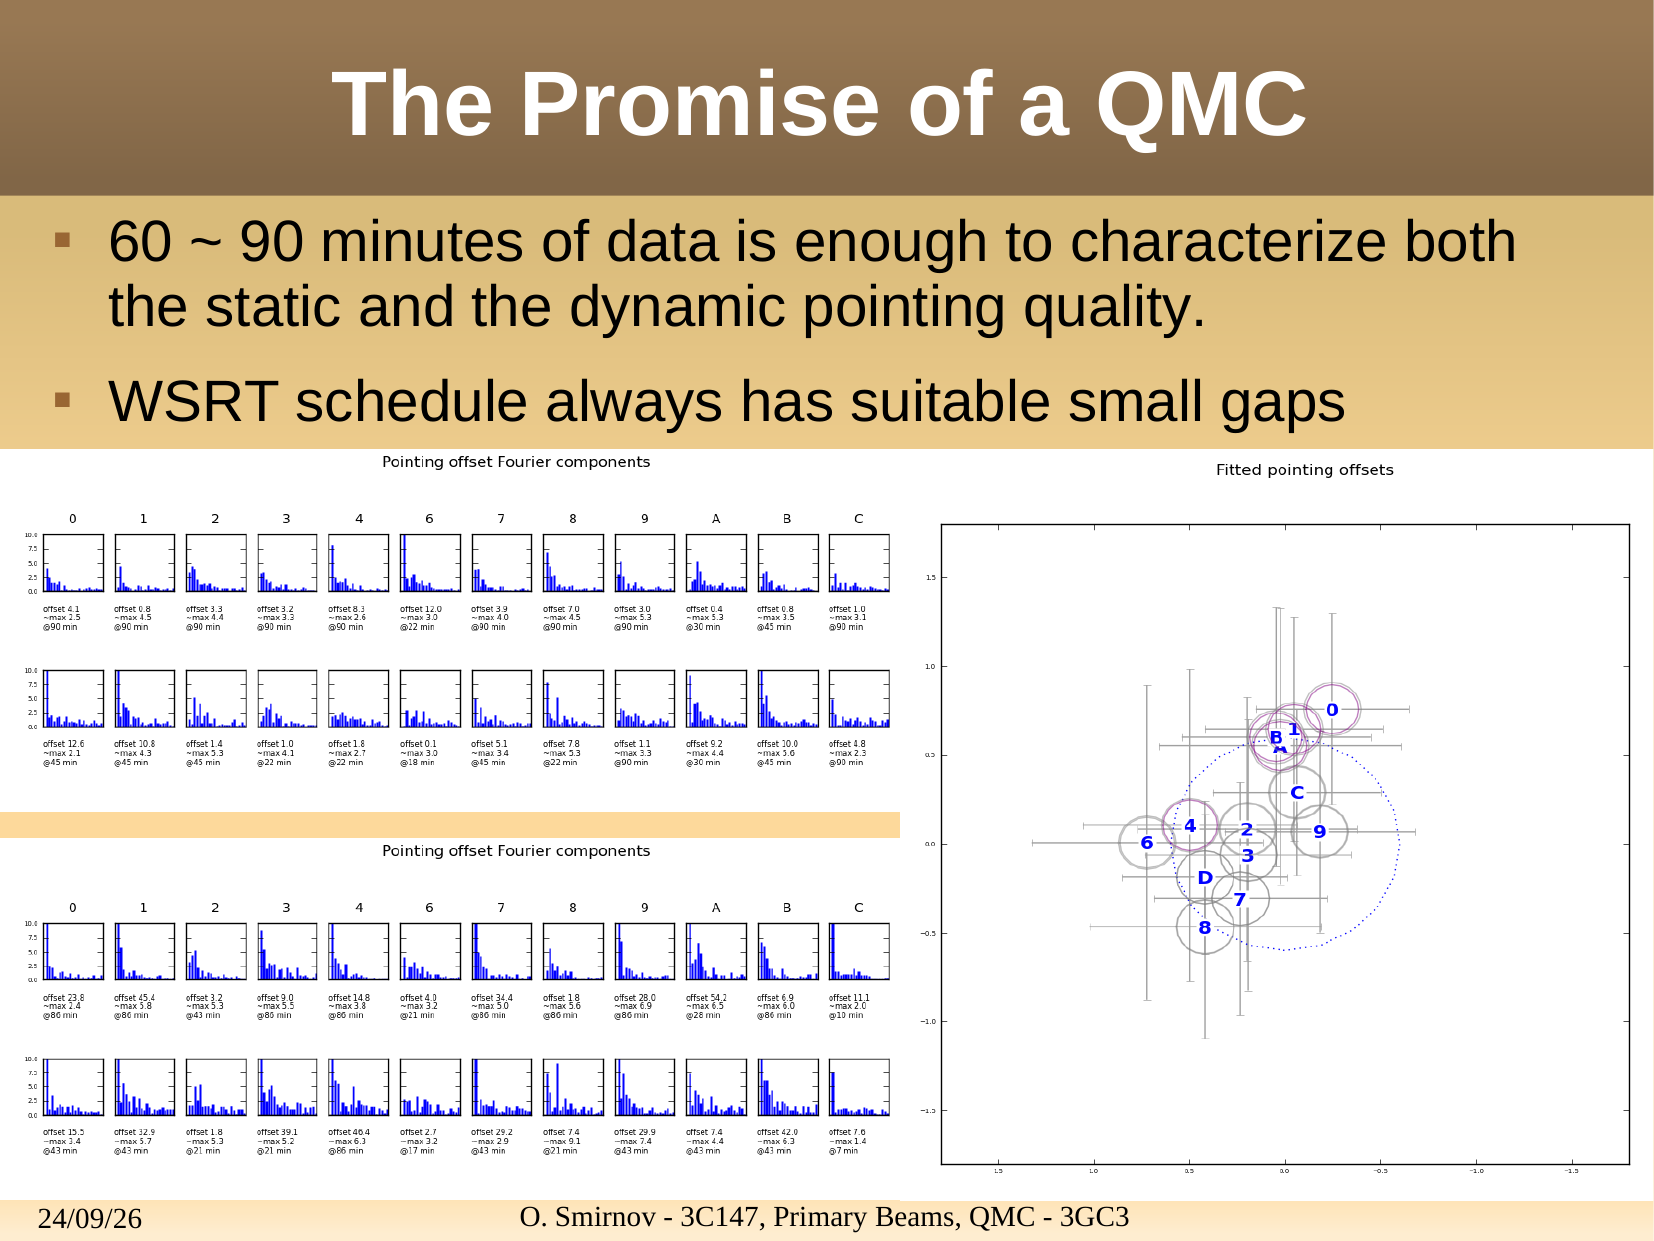

# The Promise of a QMC
60 ~ 90 minutes of data is enough to characterize both the static and the dynamic pointing quality.
WSRT schedule always has suitable small gaps
O. Smirnov - 3C147, Primary Beams, QMC - 3GC3